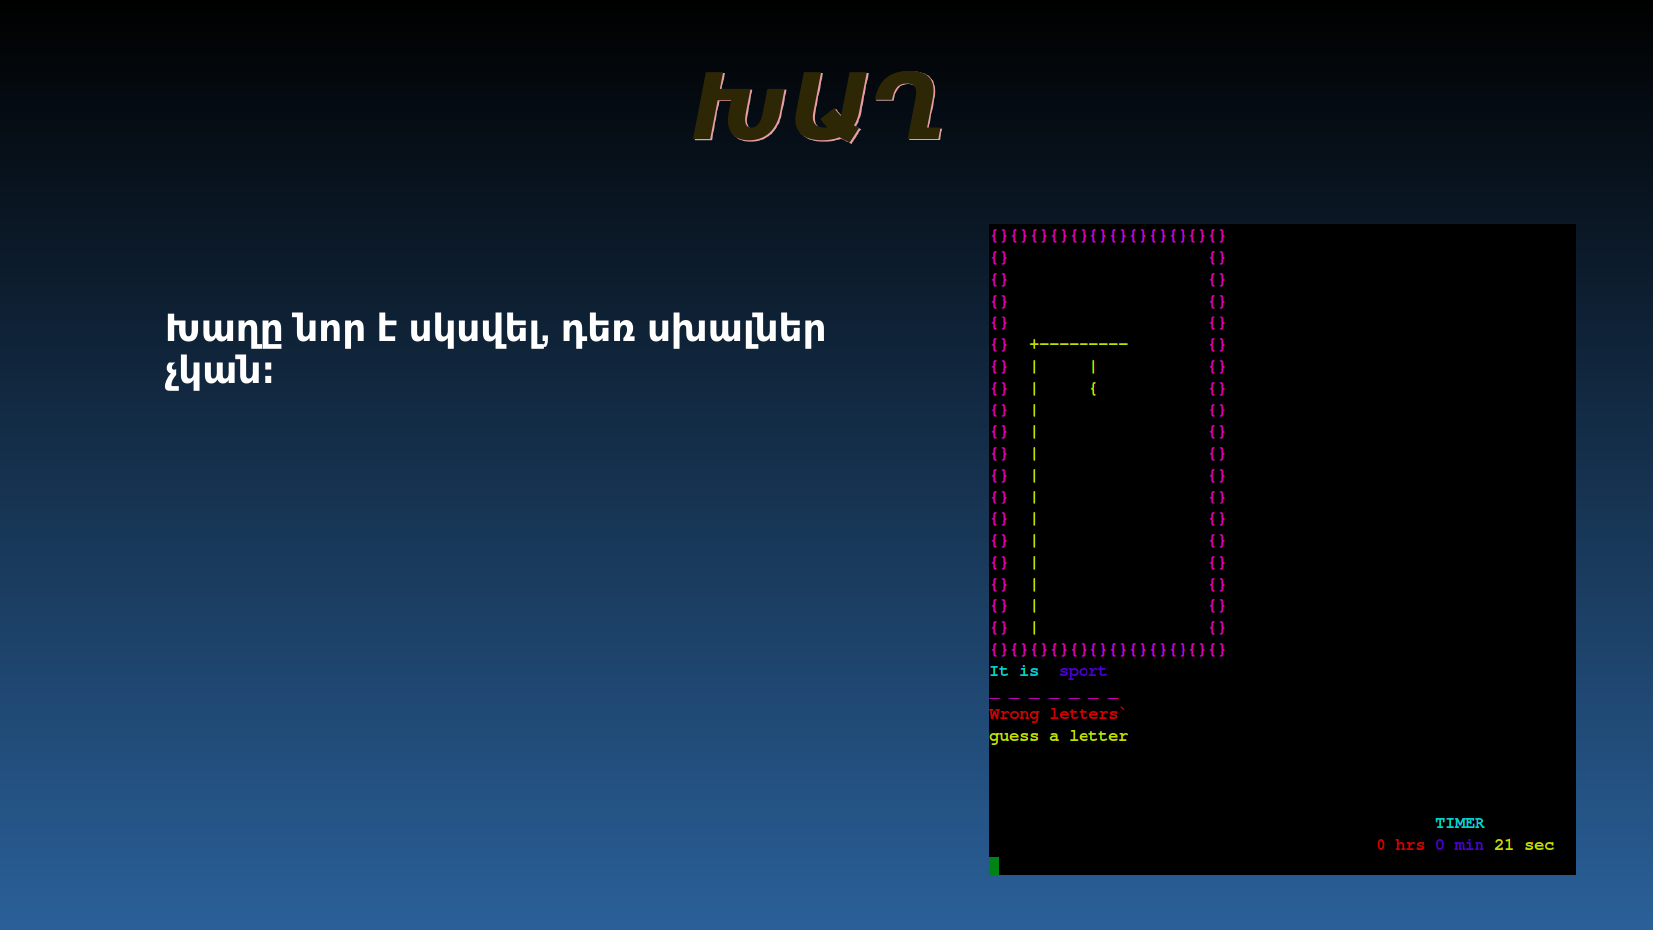

# ԽԱՂ
Խաղը նոր է սկսվել, դեռ սխալներ
չկան։